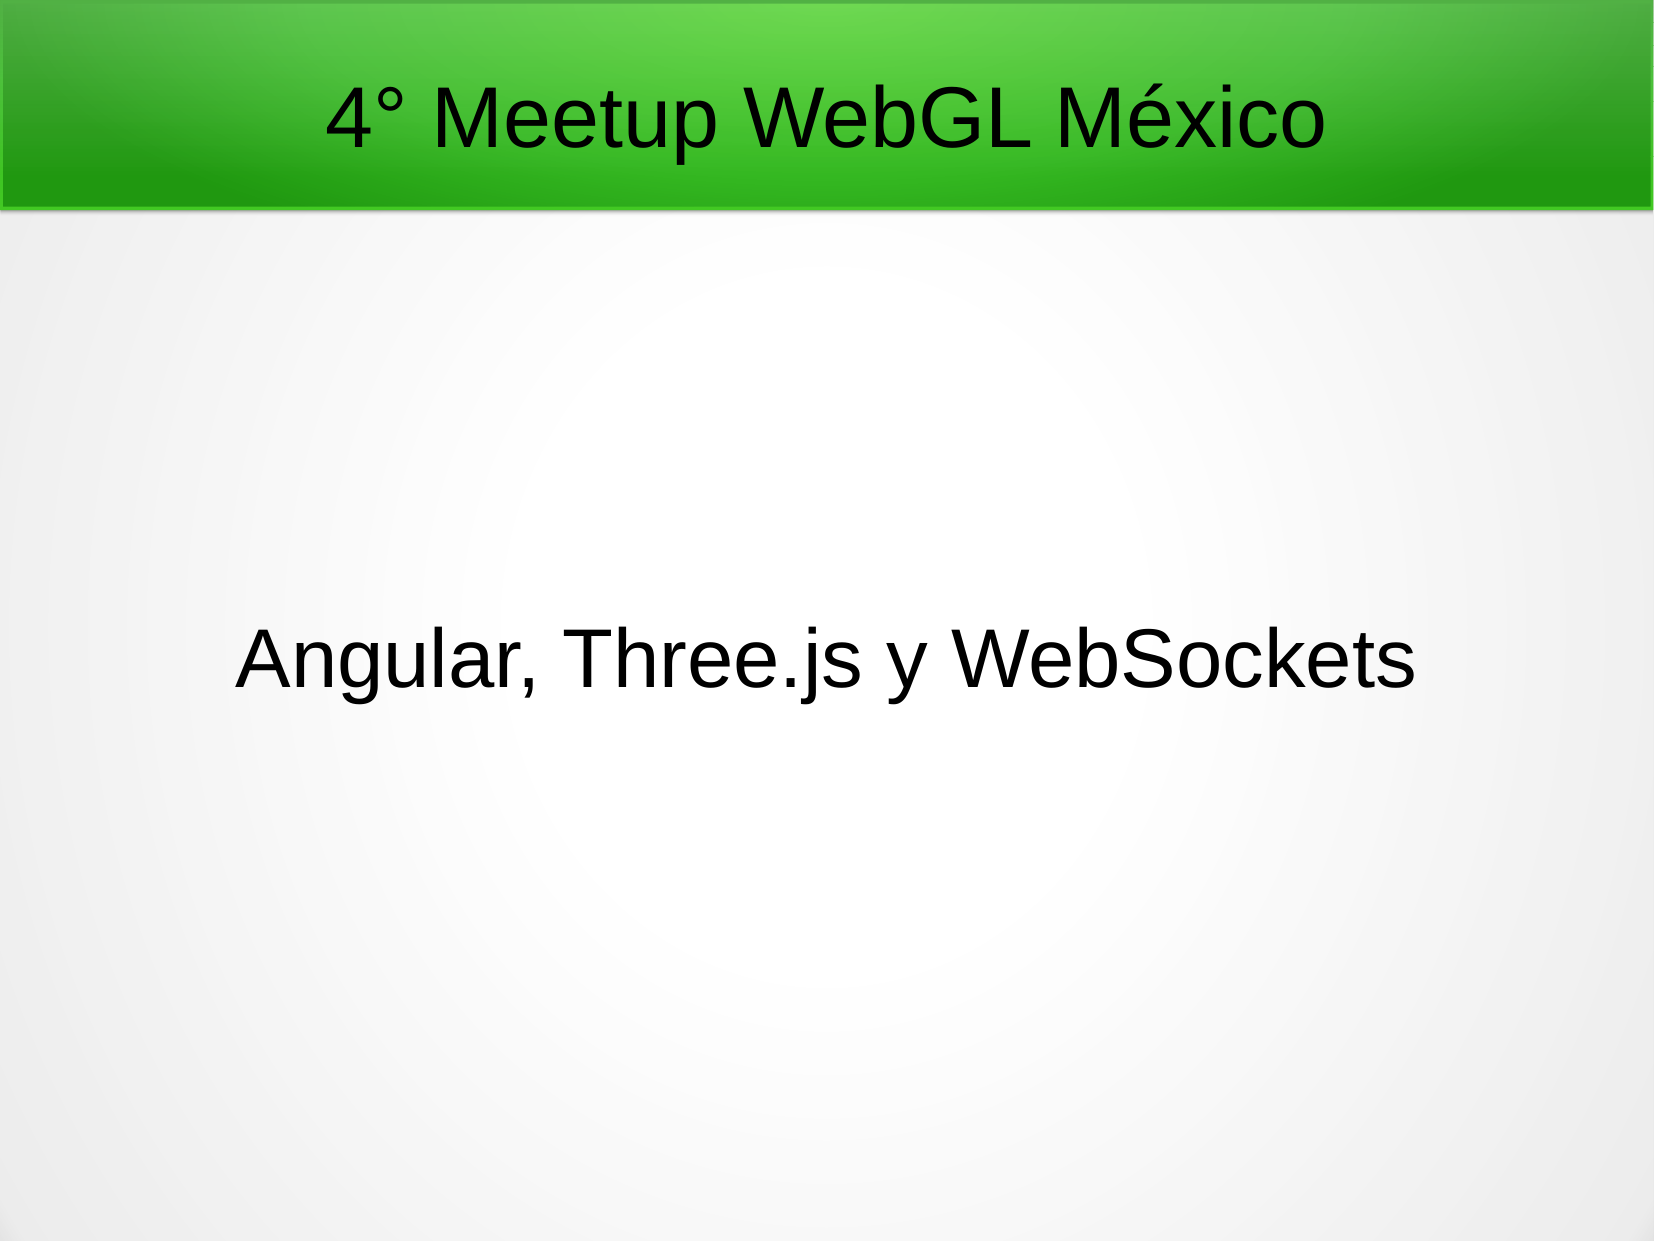

# 4° Meetup WebGL México
Angular, Three.js y WebSockets